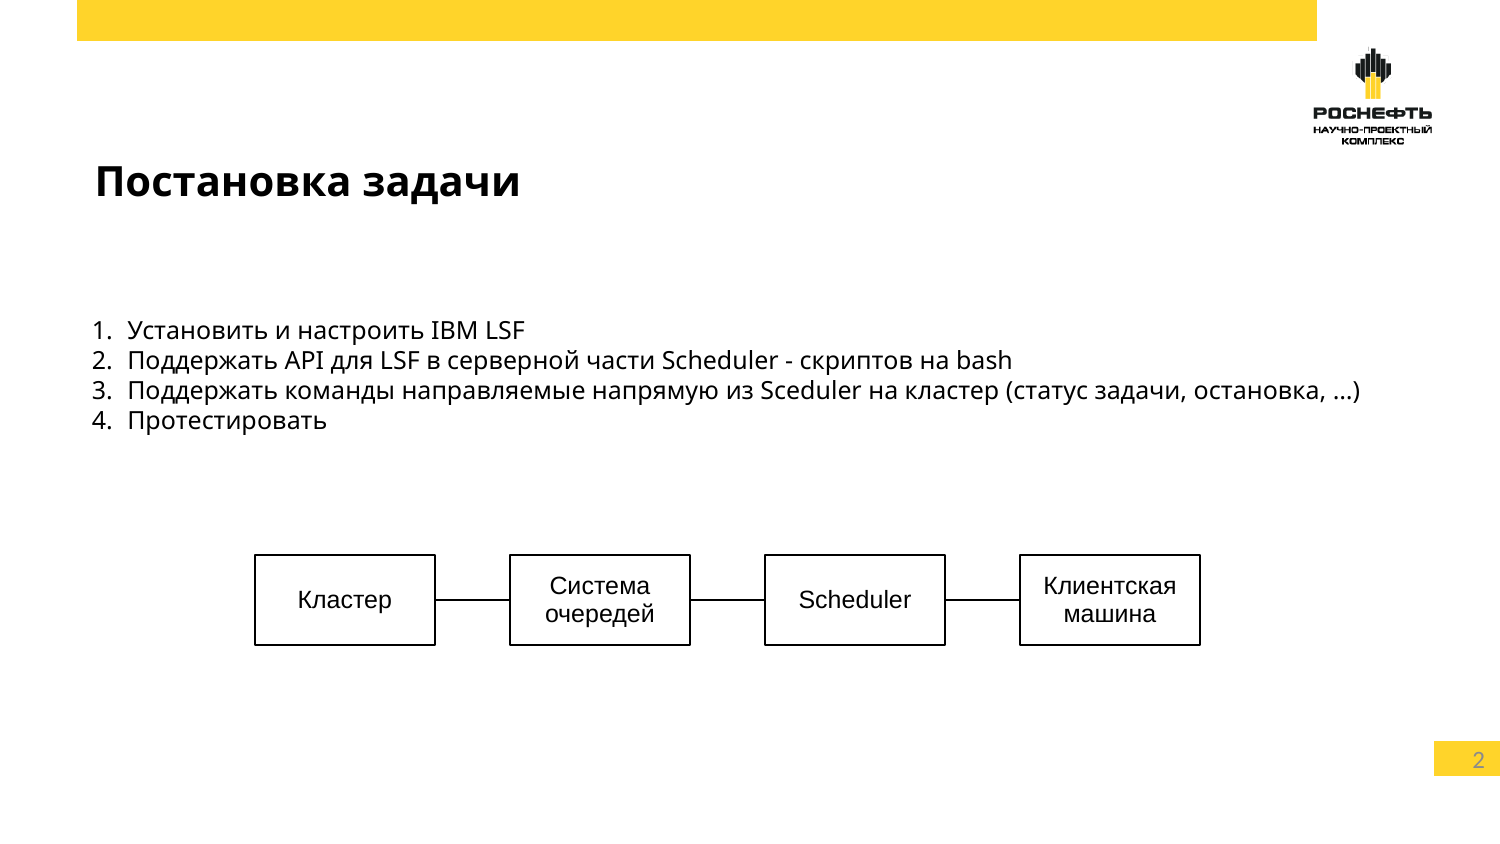

Постановка задачи
Установить и настроить IBM LSF
Поддержать API для LSF в серверной части Scheduler - скриптов на bash
Поддержать команды направляемые напрямую из Sceduler на кластер (статус задачи, остановка, …)
Протестировать
Кластер
Система
очередей
Scheduler
Клиентская
машина